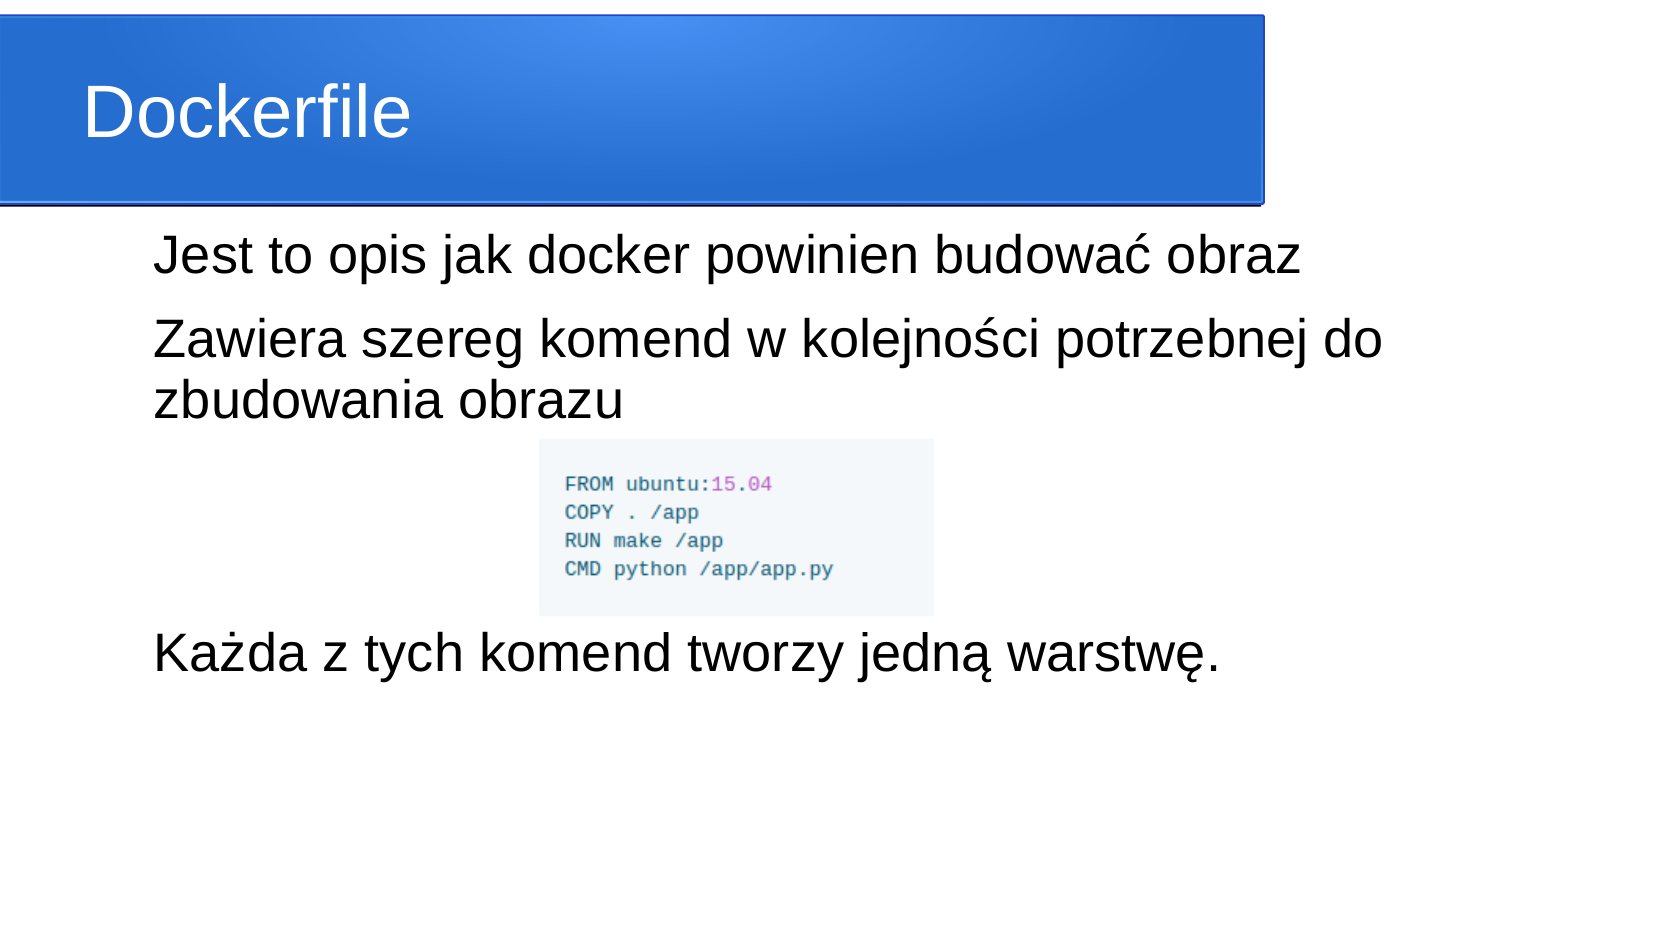

# Dockerfile
Jest to opis jak docker powinien budować obraz
Zawiera szereg komend w kolejności potrzebnej do zbudowania obrazu
Każda z tych komend tworzy jedną warstwę.